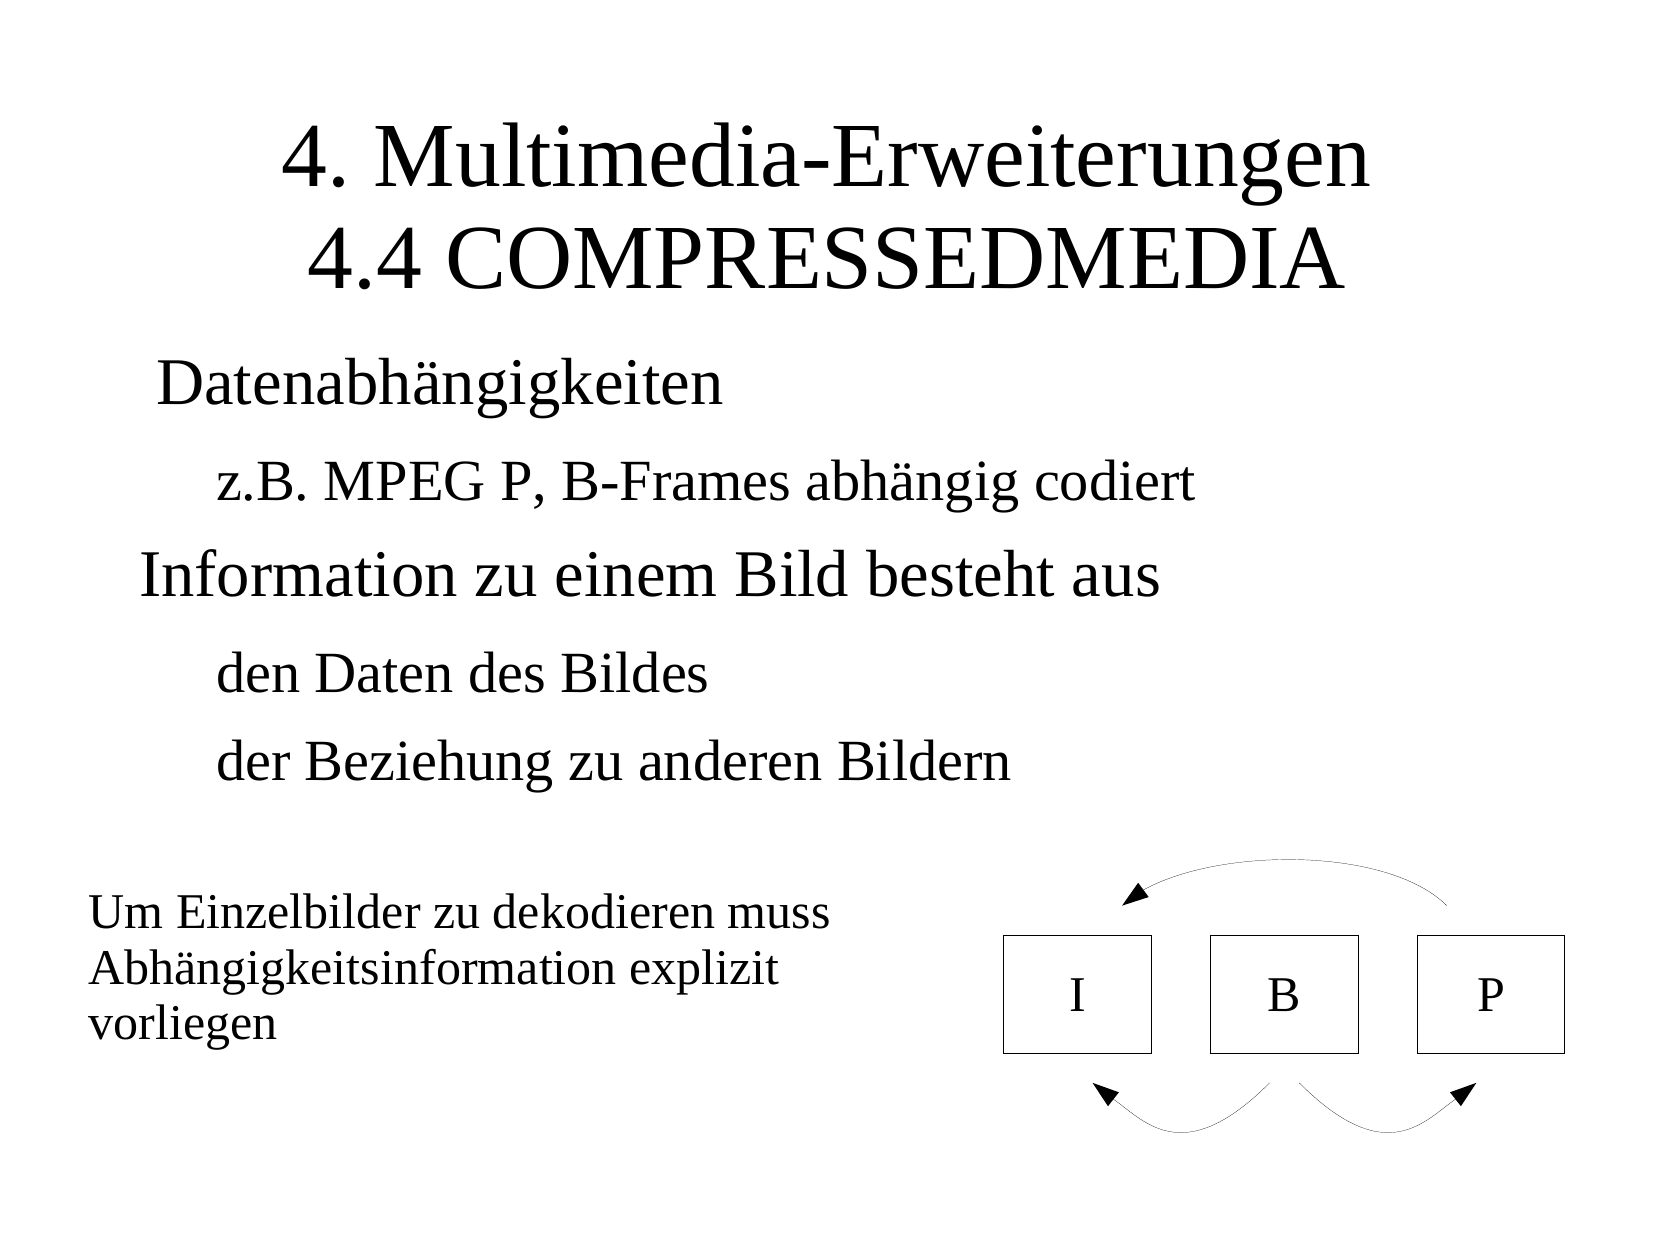

# 4. Multimedia-Erweiterungen 4.4 COMPRESSEDMEDIA
 Datenabhängigkeiten
z.B. MPEG P, B-Frames abhängig codiert
Information zu einem Bild besteht aus
den Daten des Bildes
der Beziehung zu anderen Bildern
Um Einzelbilder zu dekodieren muss Abhängigkeitsinformation explizit vorliegen
I
B
P